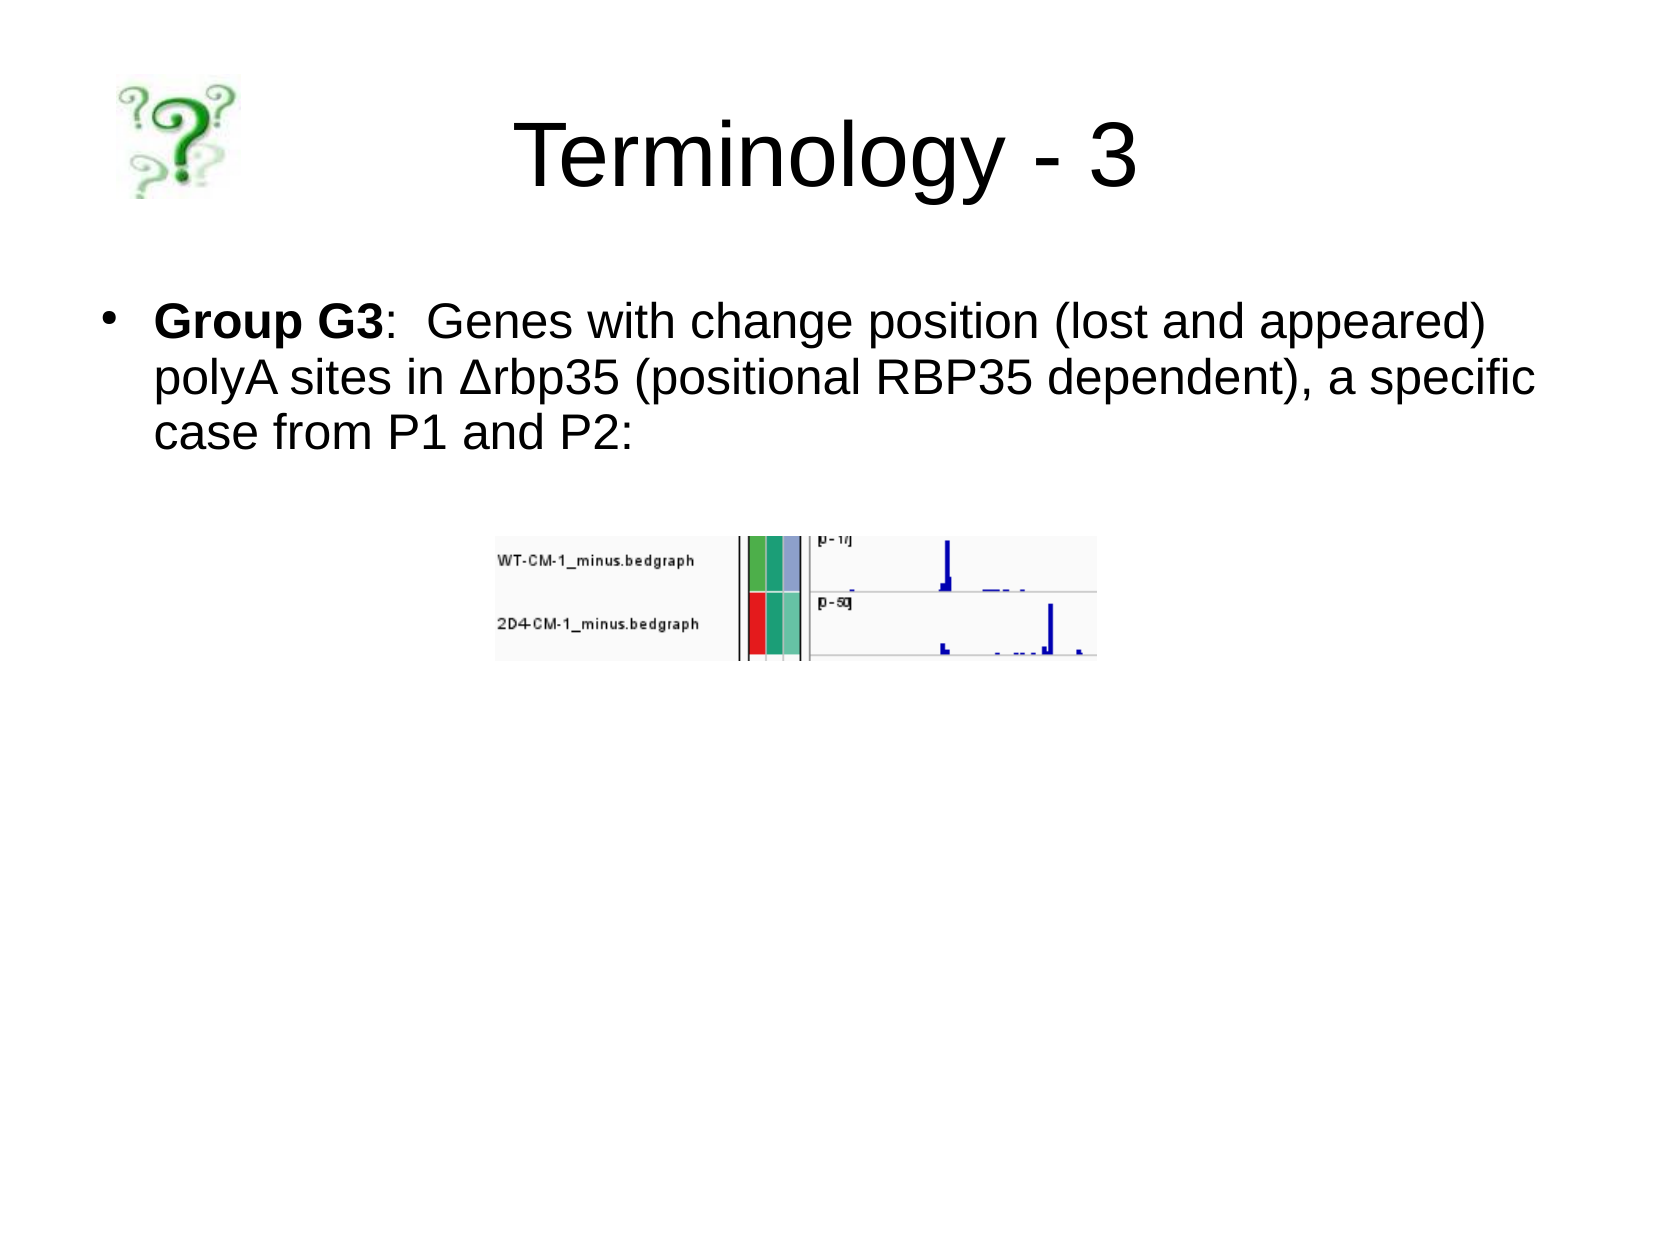

# Terminology - 3
Group G3: Genes with change position (lost and appeared) polyA sites in Δrbp35 (positional RBP35 dependent), a specific case from P1 and P2: